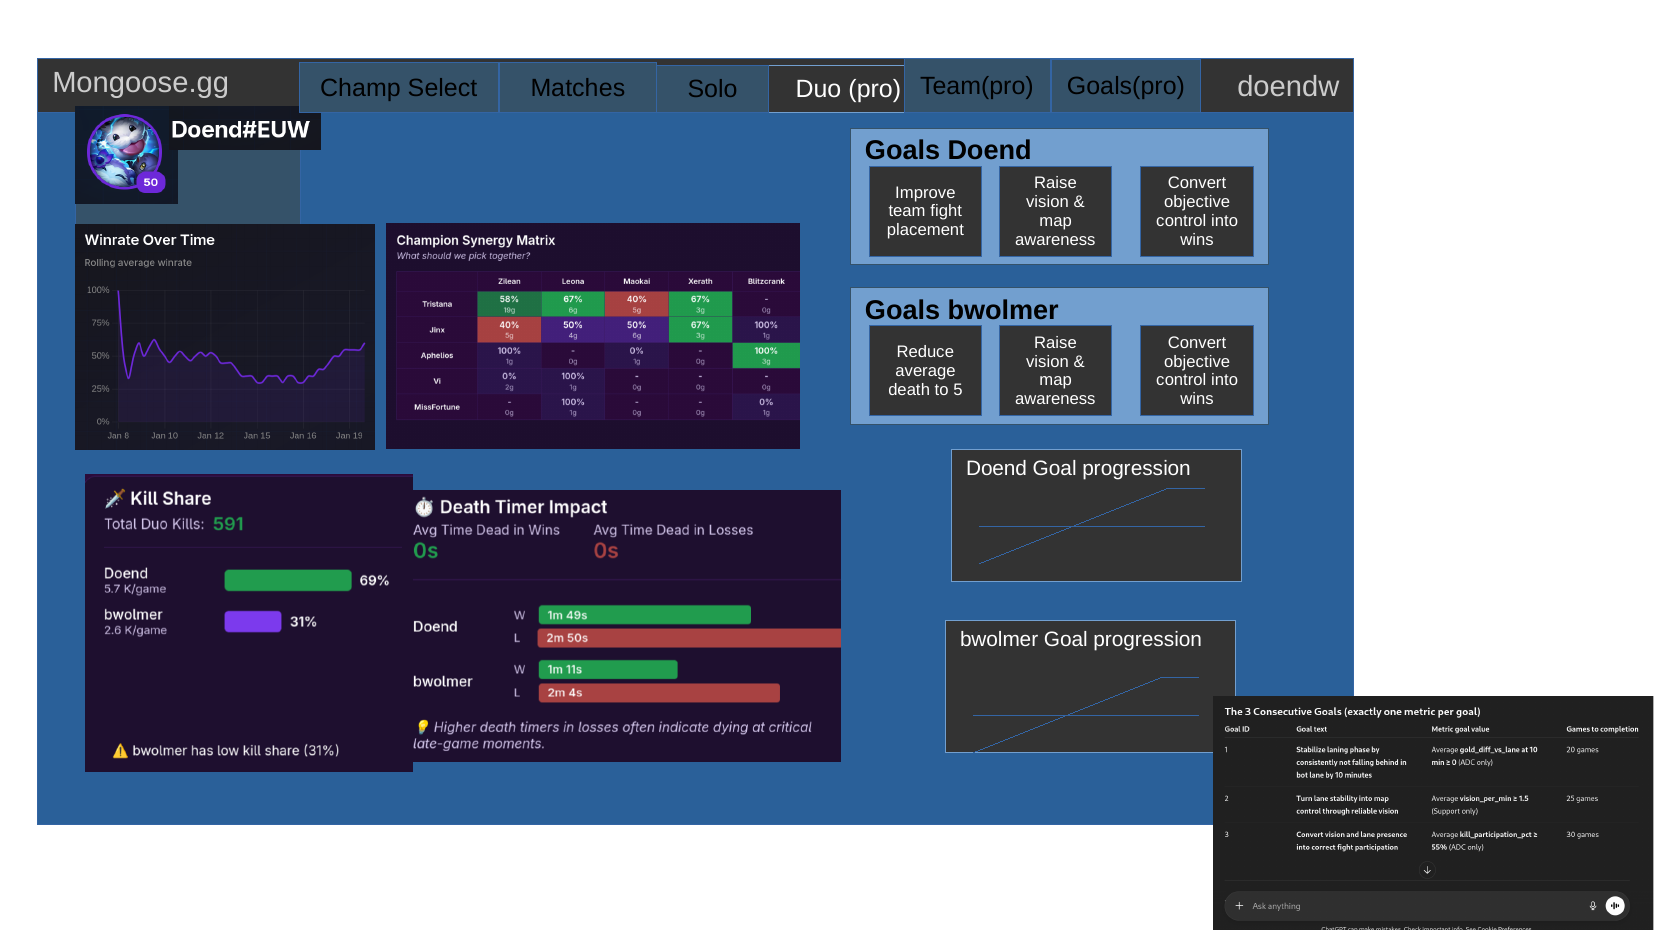

Mongoose.gg
Team(pro)
Goals(pro)
Champ Select
Matches
doendw
Solo
Duo (pro)
Goals Doend
Improve team fight placement
Raise vision & map awareness
Convert objective control into wins
Goals bwolmer
Reduce average death to 5
Raise vision & map awareness
Convert objective control into wins
Doend Goal progression
bwolmer Goal progression